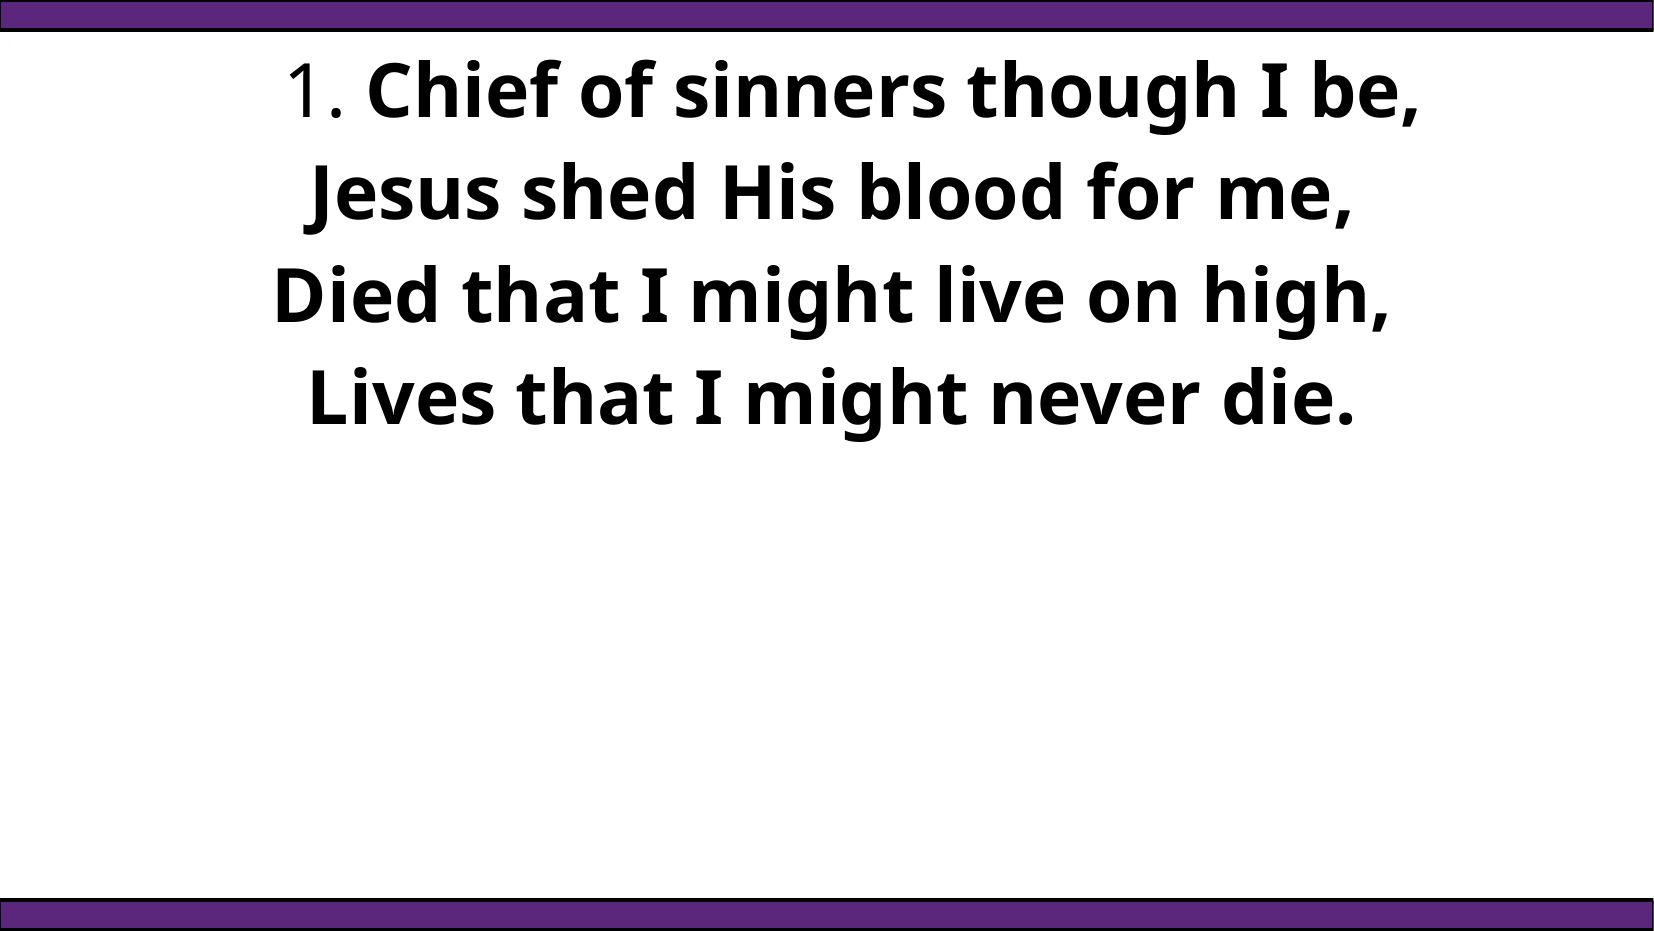

1. Chief of sinners though I be,
Jesus shed His blood for me,
Died that I might live on high,
Lives that I might never die.